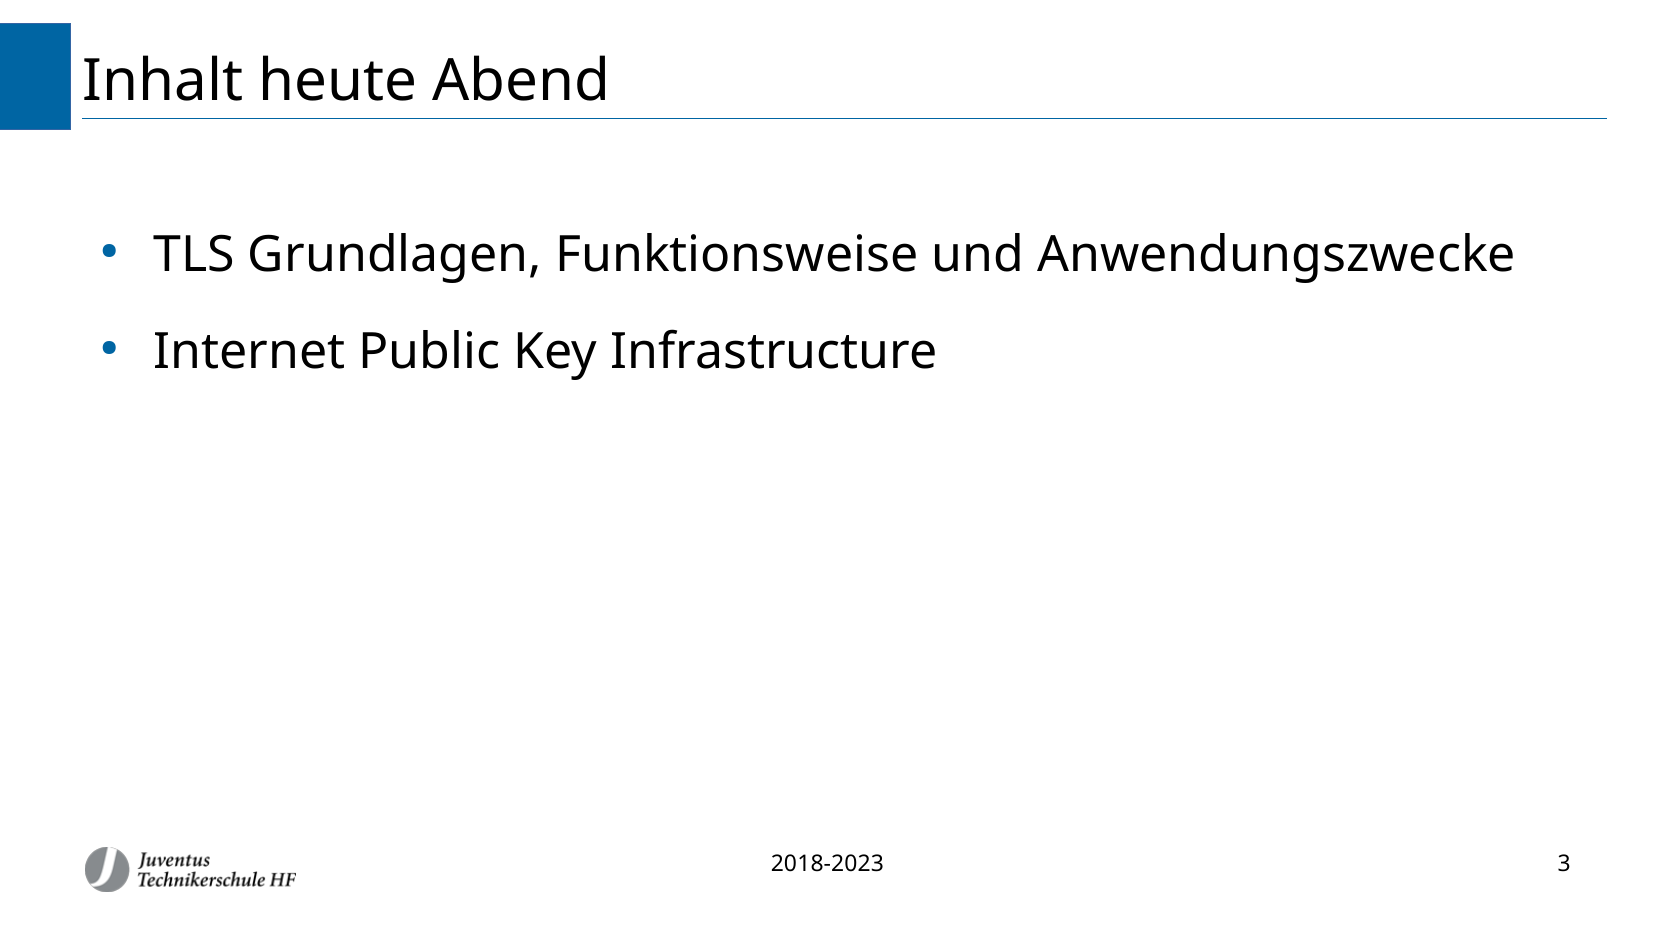

# Inhalt heute Abend
TLS Grundlagen, Funktionsweise und Anwendungszwecke
Internet Public Key Infrastructure
2018-2023
3